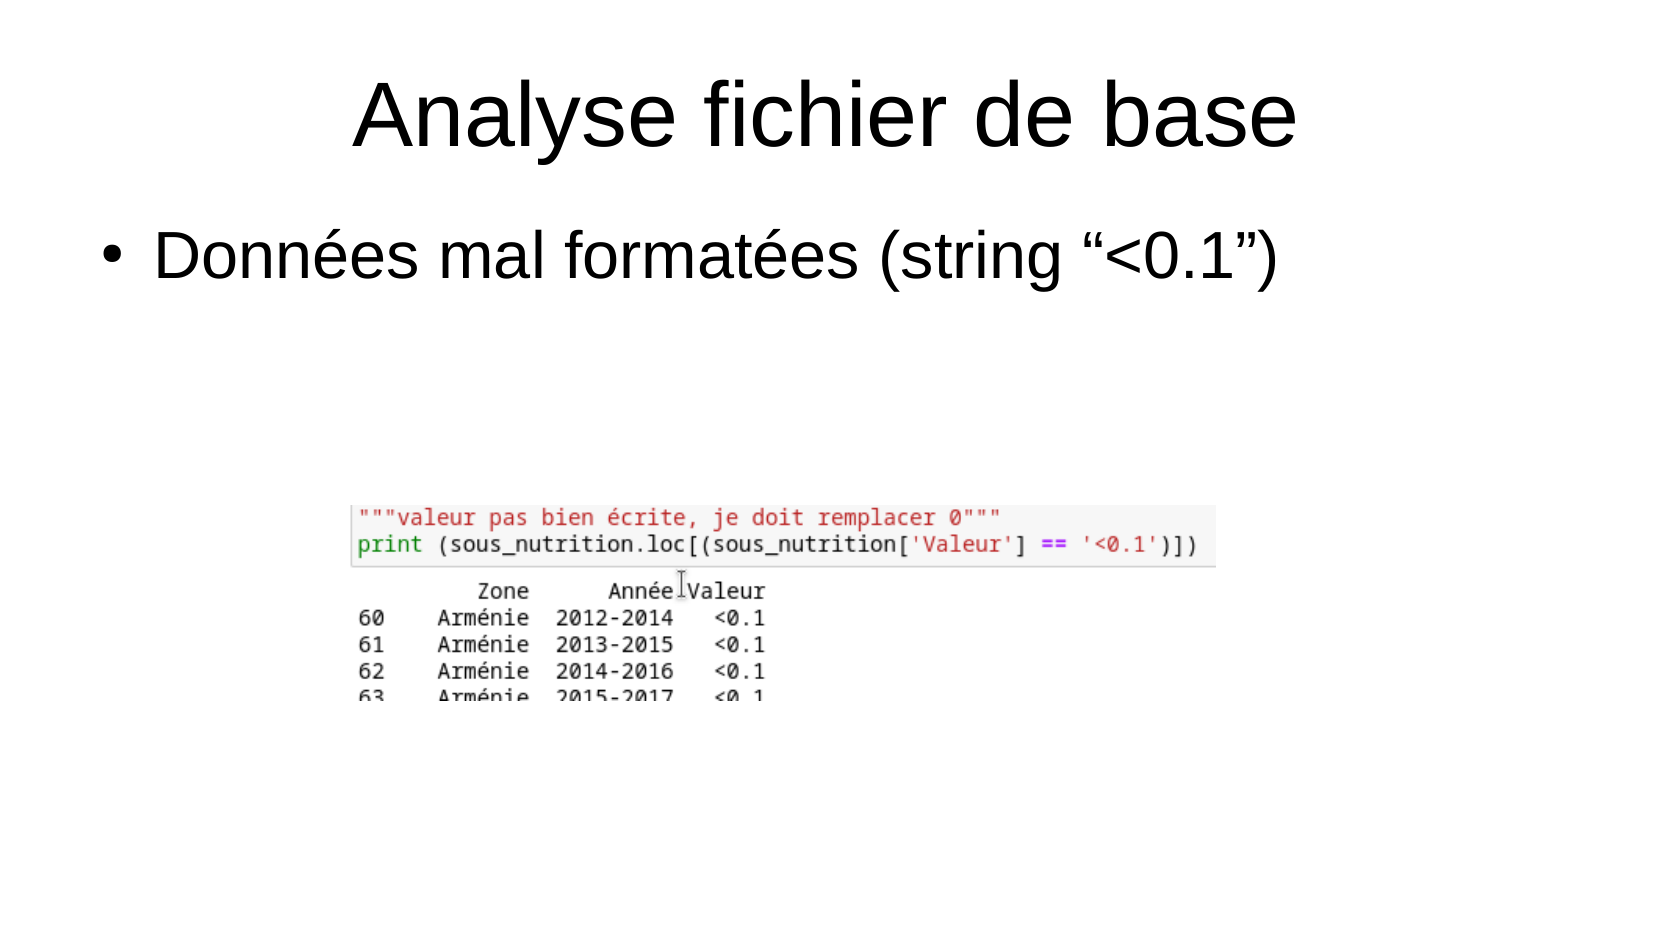

# Analyse fichier de base
Données mal formatées (string “<0.1”)